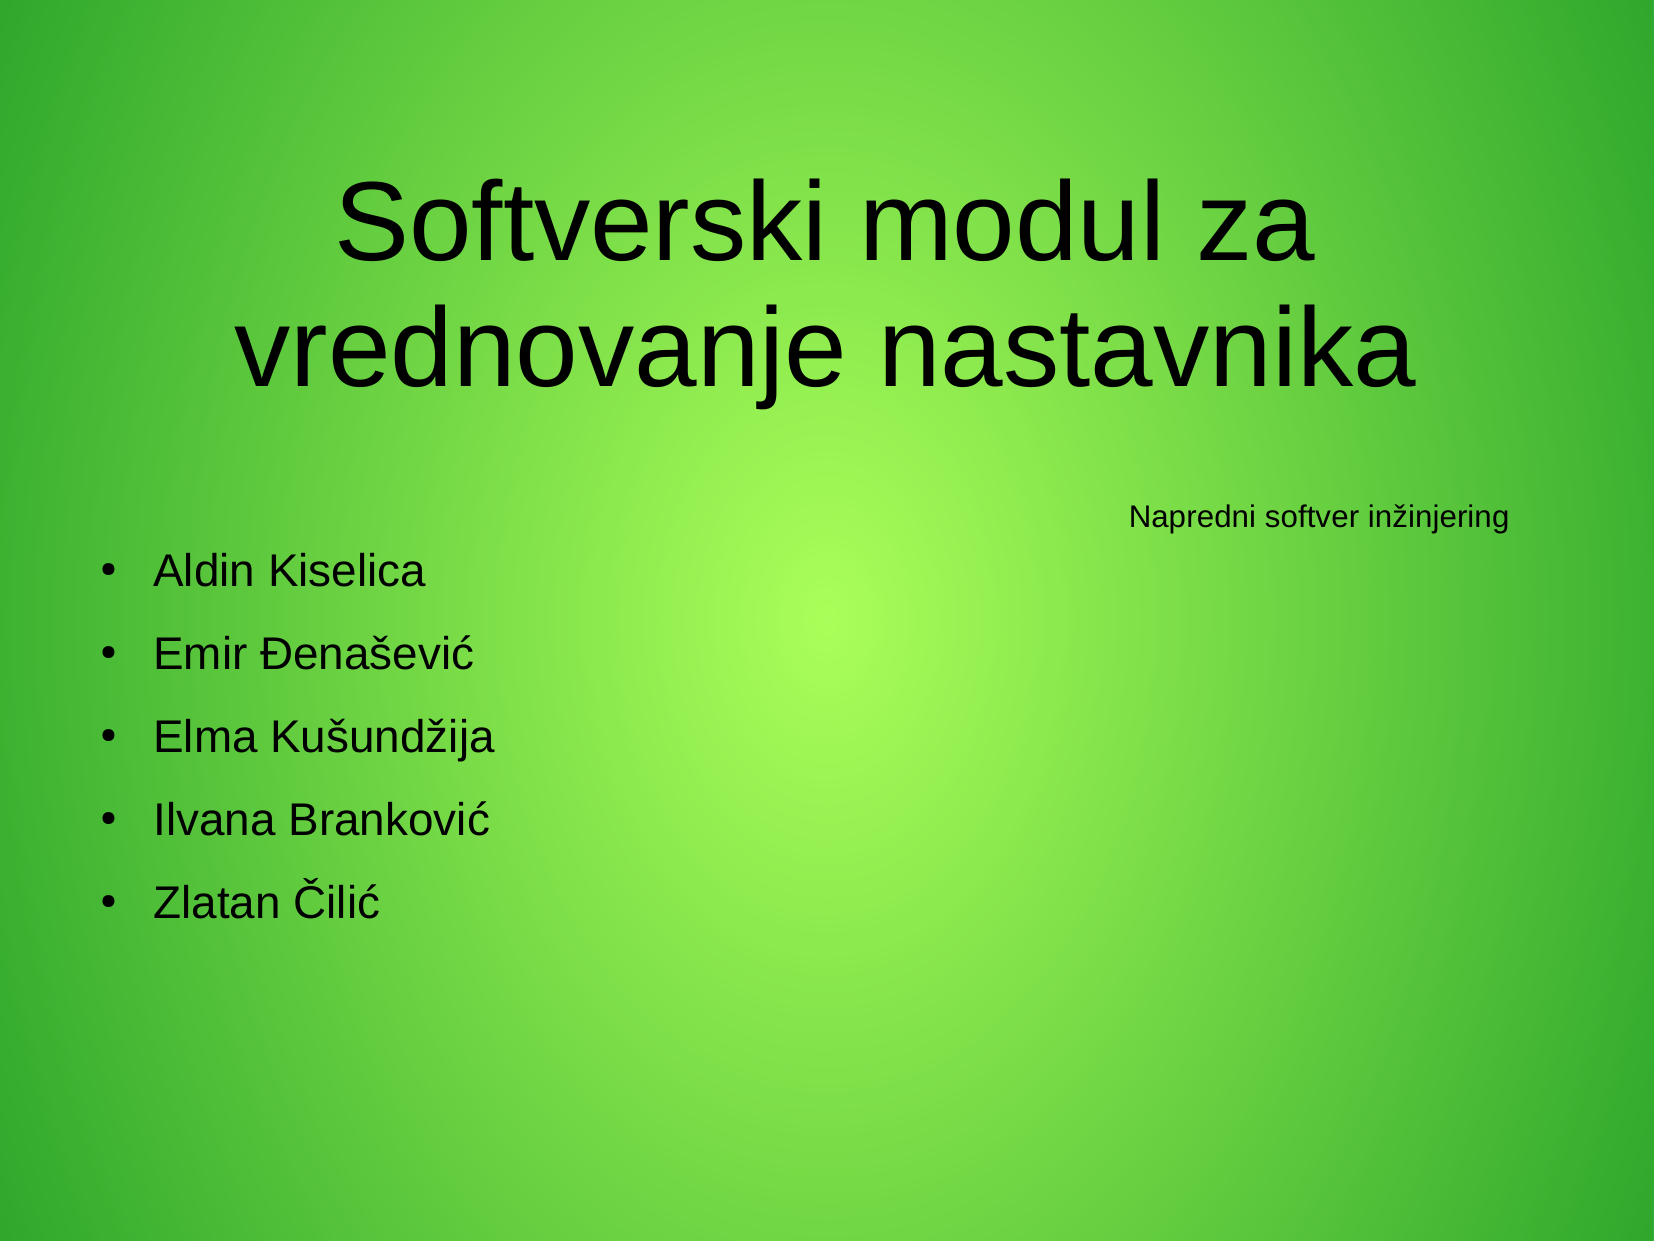

# Softverski modul za vrednovanje nastavnika
Aldin Kiselica
Emir Đenašević
Elma Kušundžija
Ilvana Branković
Zlatan Čilić
Napredni softver inžinjering